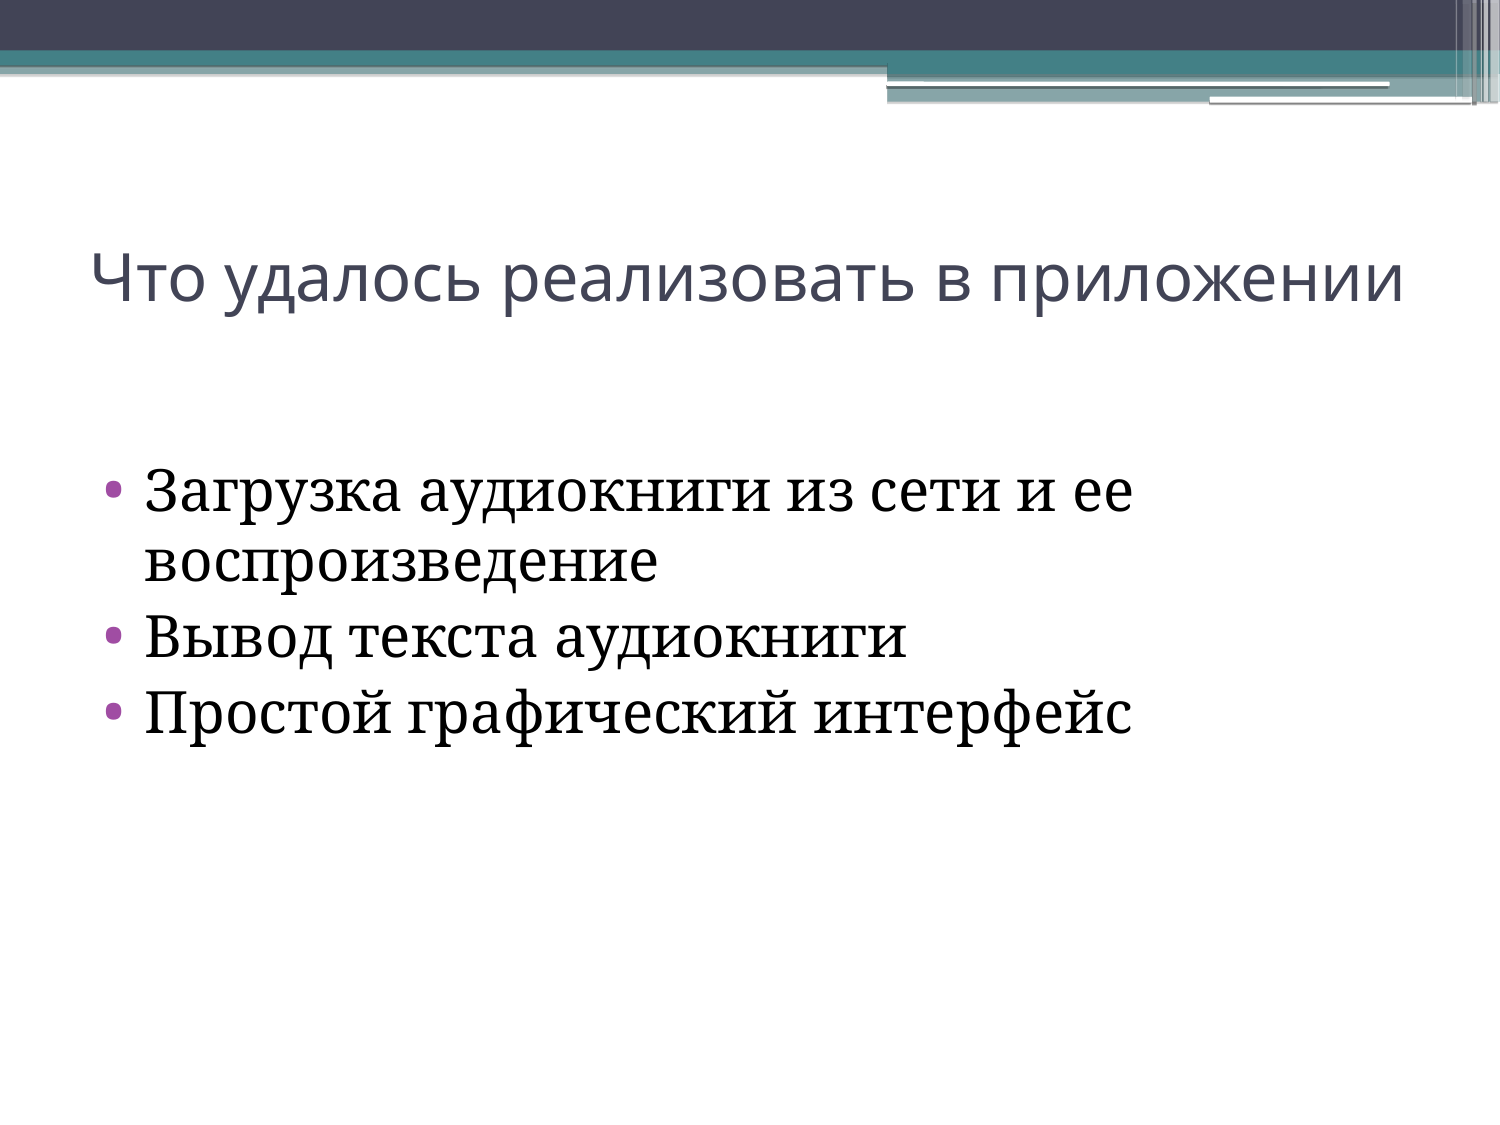

# Что удалось реализовать в приложении
Загрузка аудиокниги из сети и ее воспроизведение
Вывод текста аудиокниги
Простой графический интерфейс